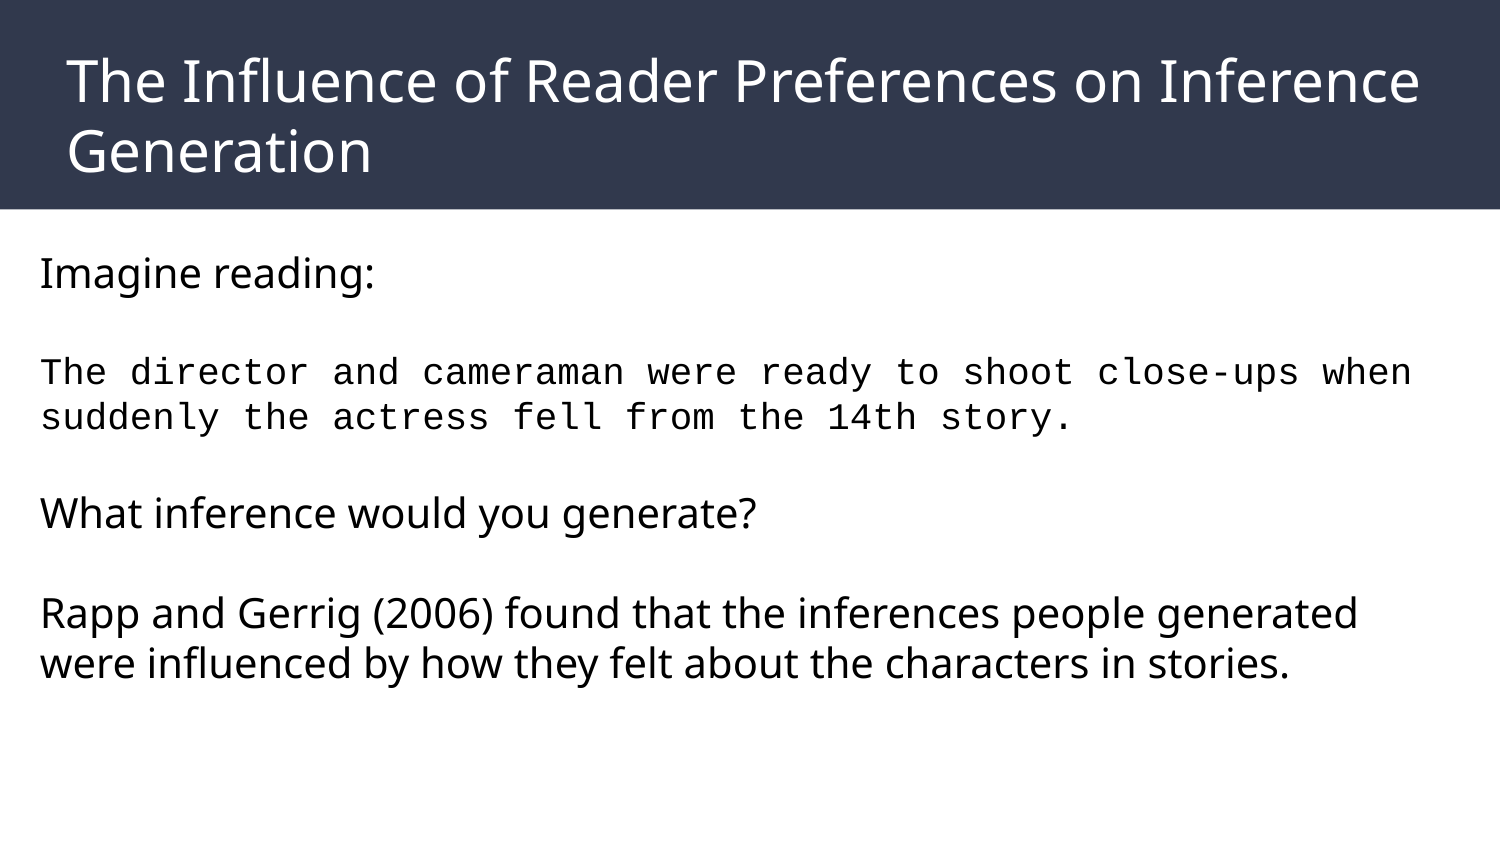

# The Influence of Reader Preferences on Inference Generation
Imagine reading:
The director and cameraman were ready to shoot close-ups when suddenly the actress fell from the 14th story.
What inference would you generate?
Rapp and Gerrig (2006) found that the inferences people generated were influenced by how they felt about the characters in stories.